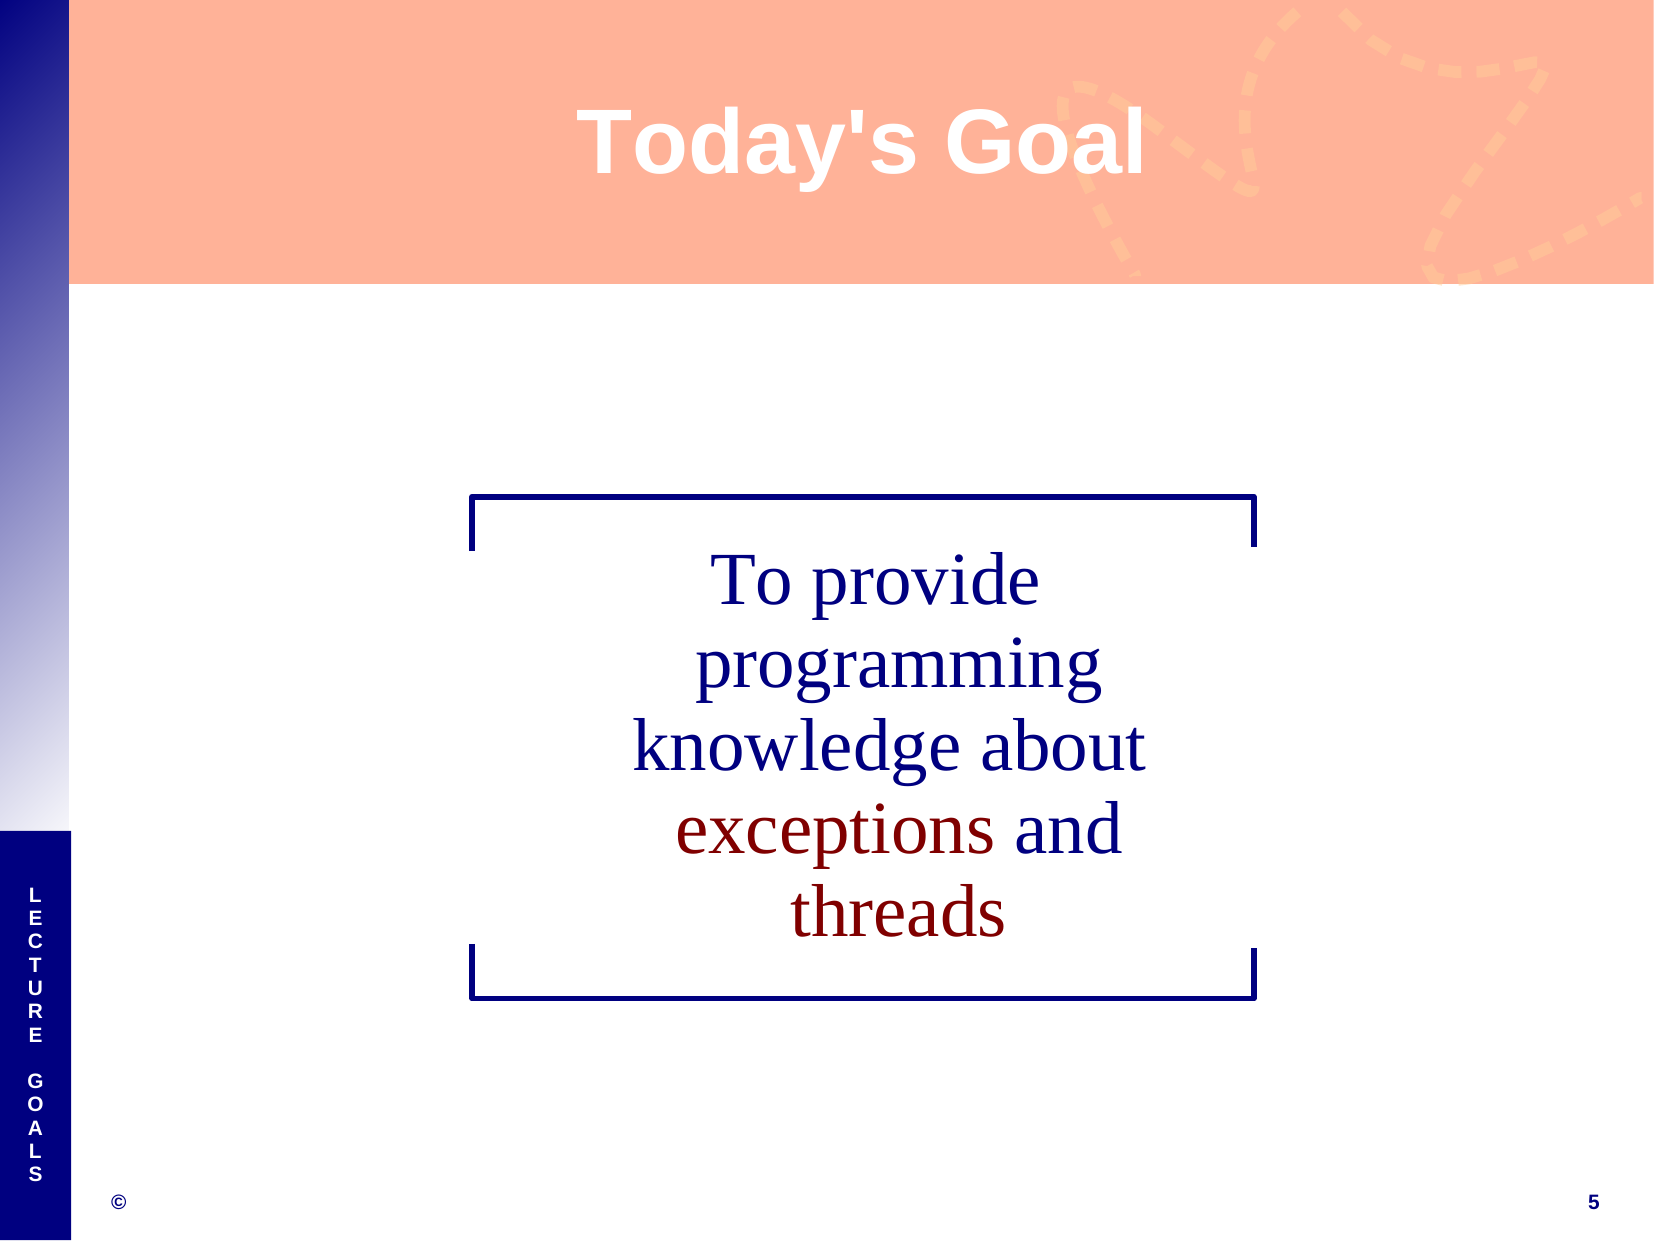

# Today's Goal
To provide programming
knowledge about
exceptions and threads
L
E
C
T
U
R
E
G
O
A
L
S